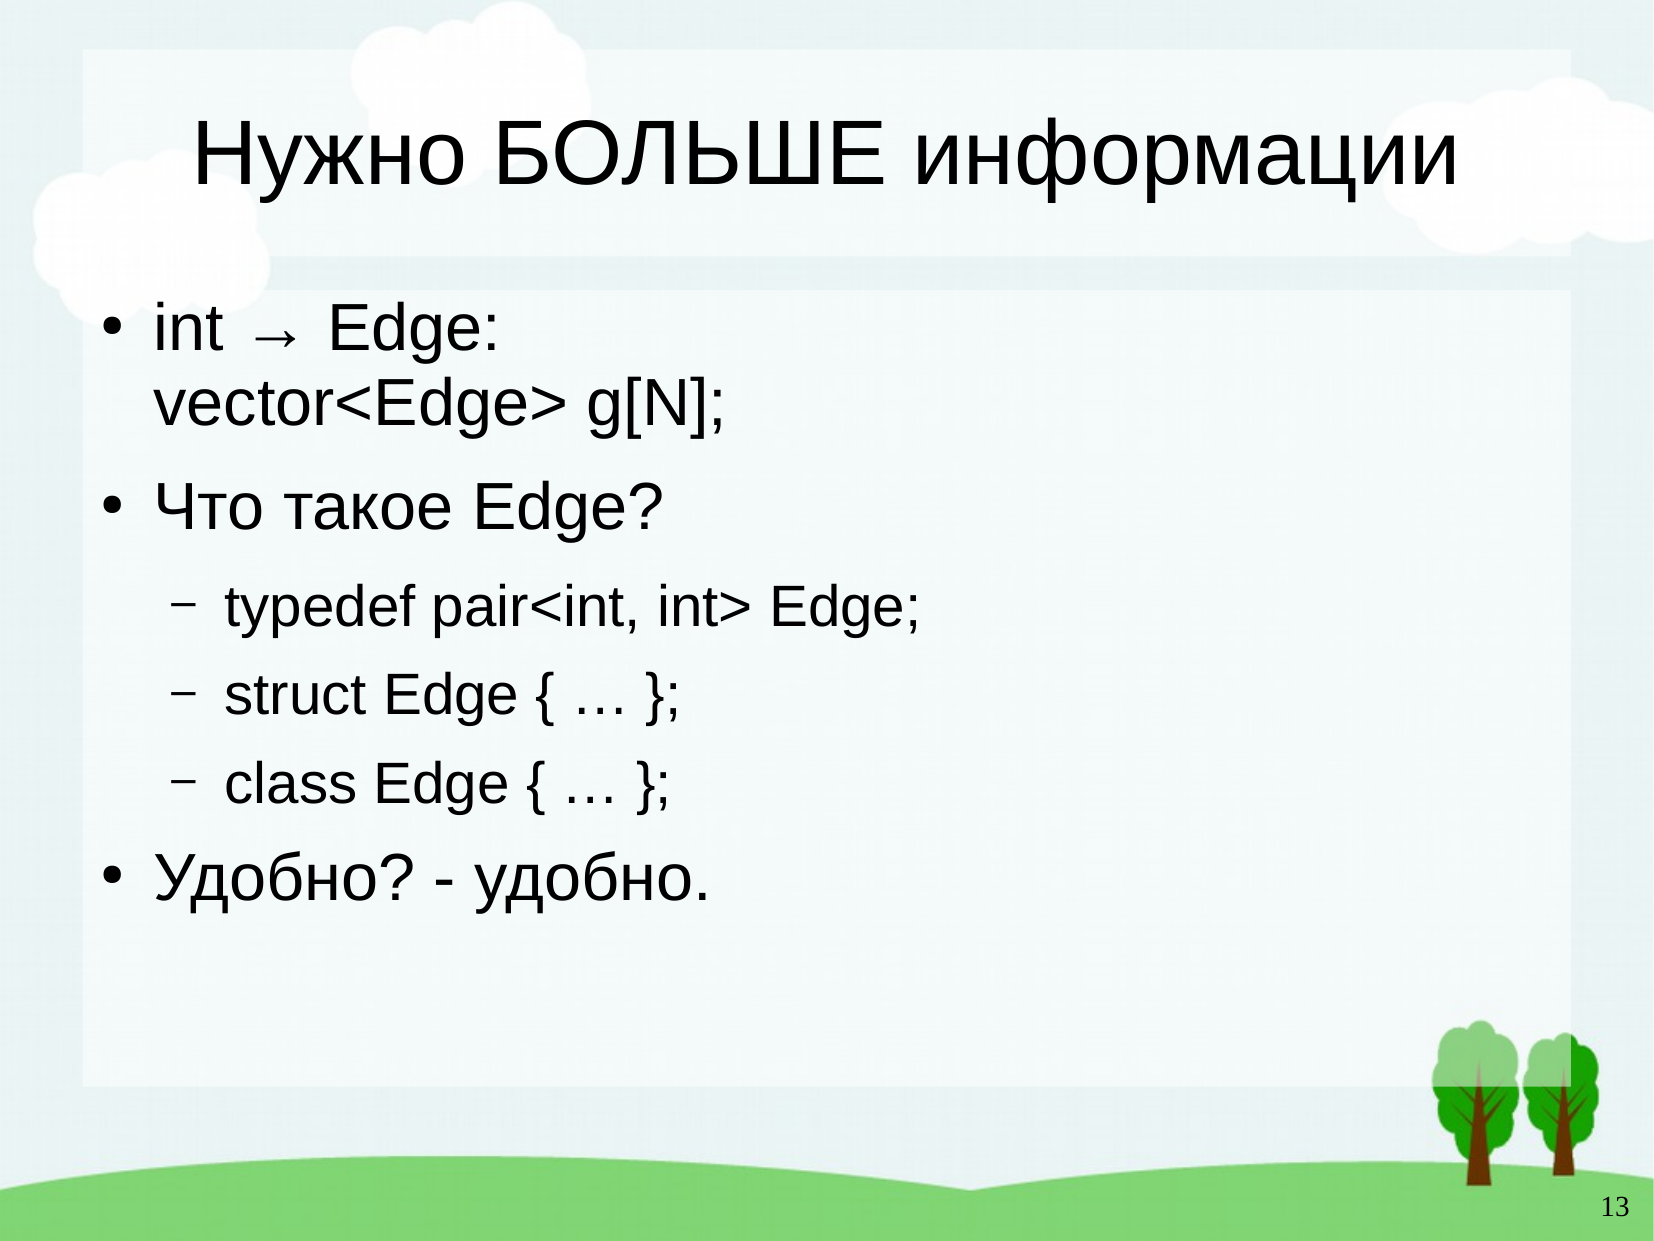

# Нужно БОЛЬШЕ информации
int → Edge:
vector<Edge> g[N];
Что такое Edge?
typedef pair<int, int> Edge;
struct Edge { … };
class Edge { … };
Удобно? - удобно.
13